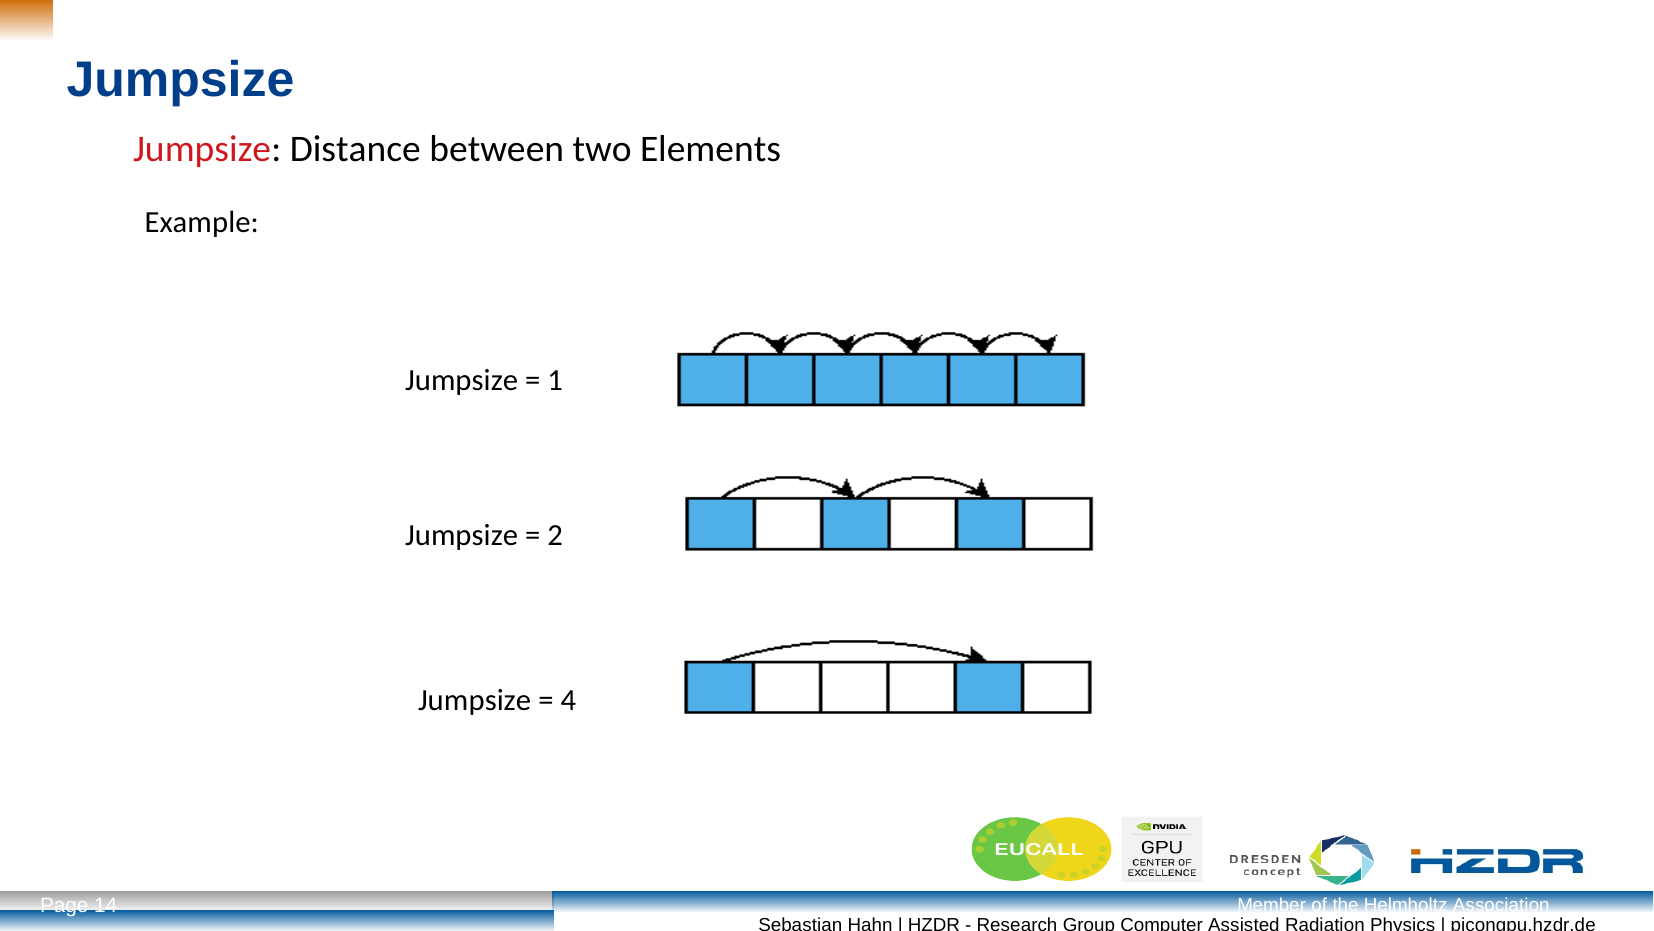

# Jumpsize
Jumpsize: Distance between two Elements
Example:
Jumpsize = 1
Jumpsize = 2
Jumpsize = 4